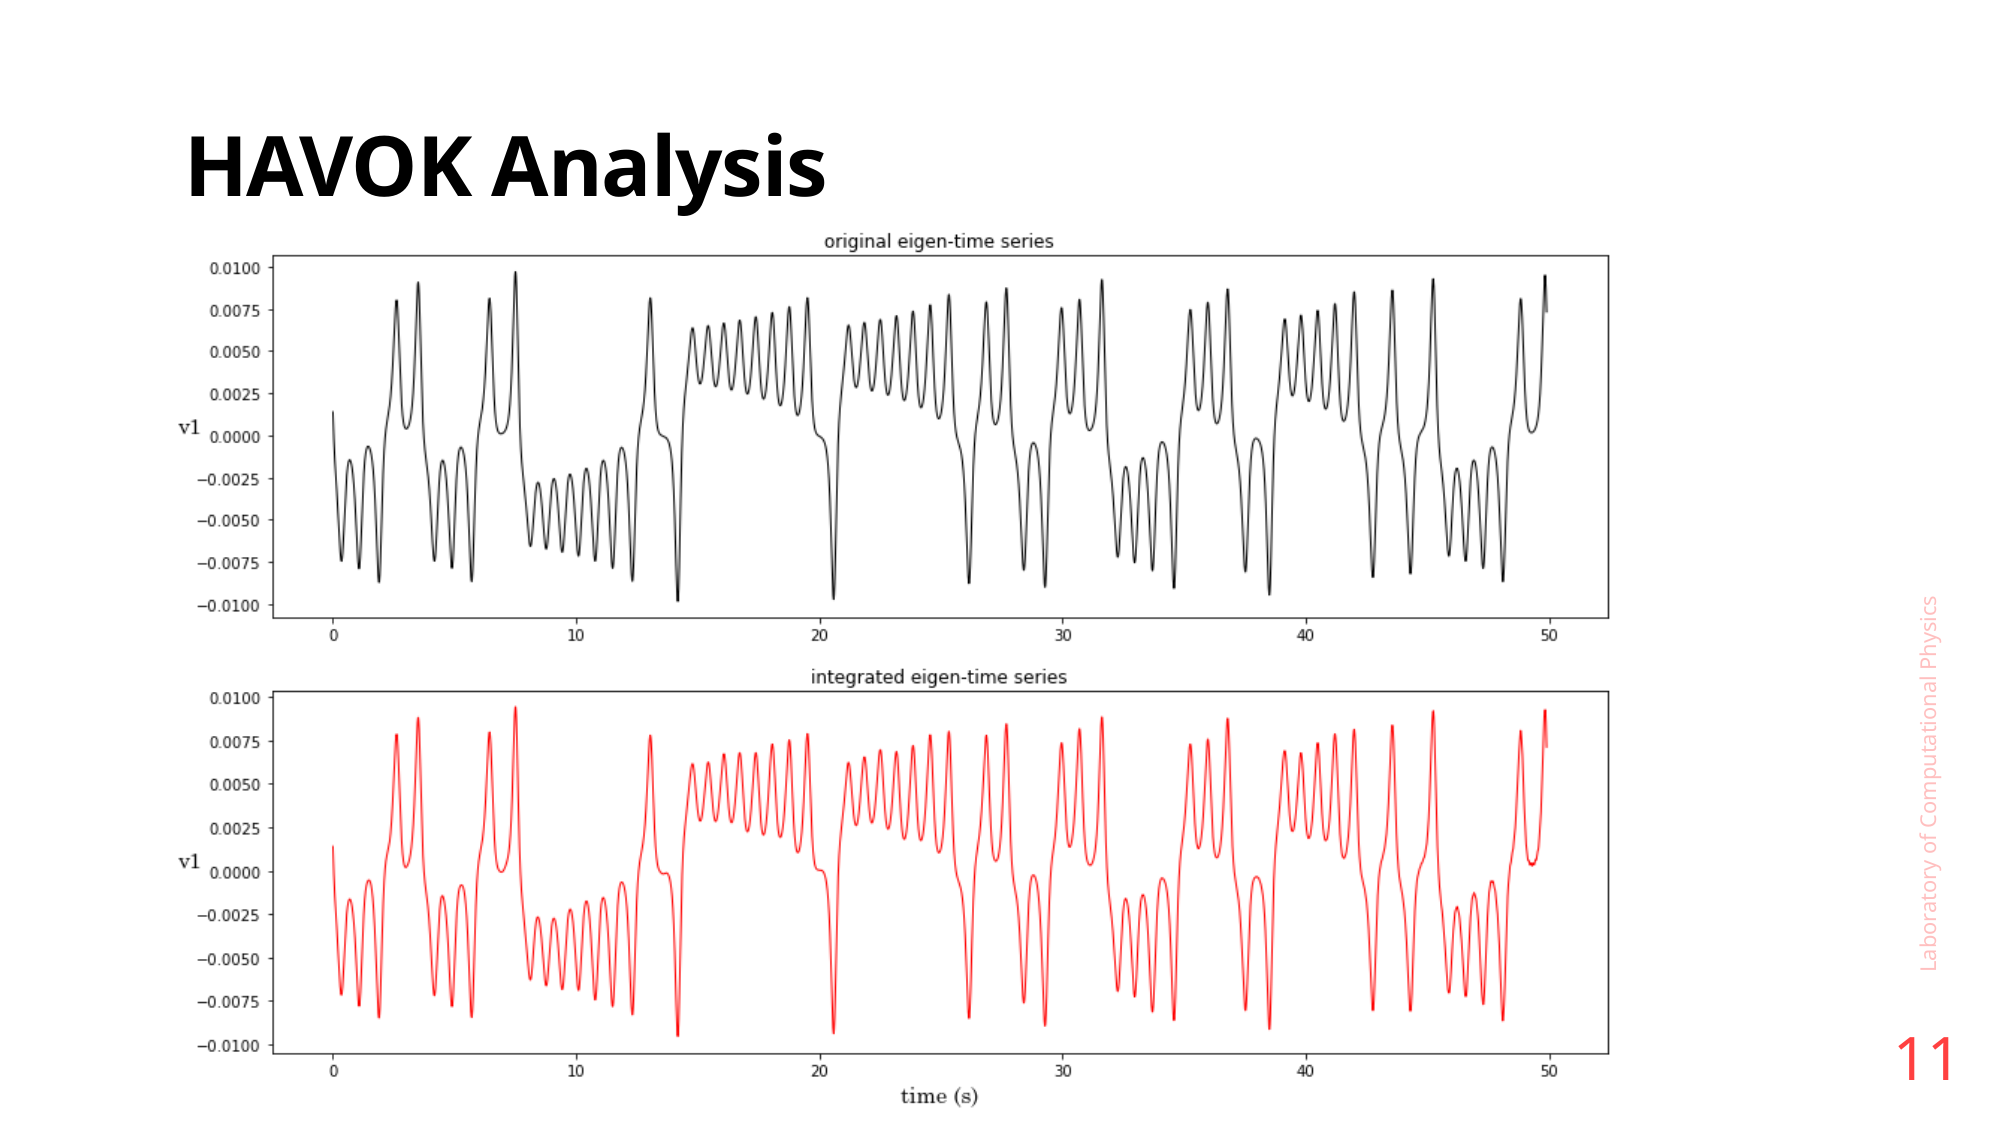

# HAVOK Analysis
Laboratory of Computational Physics
11